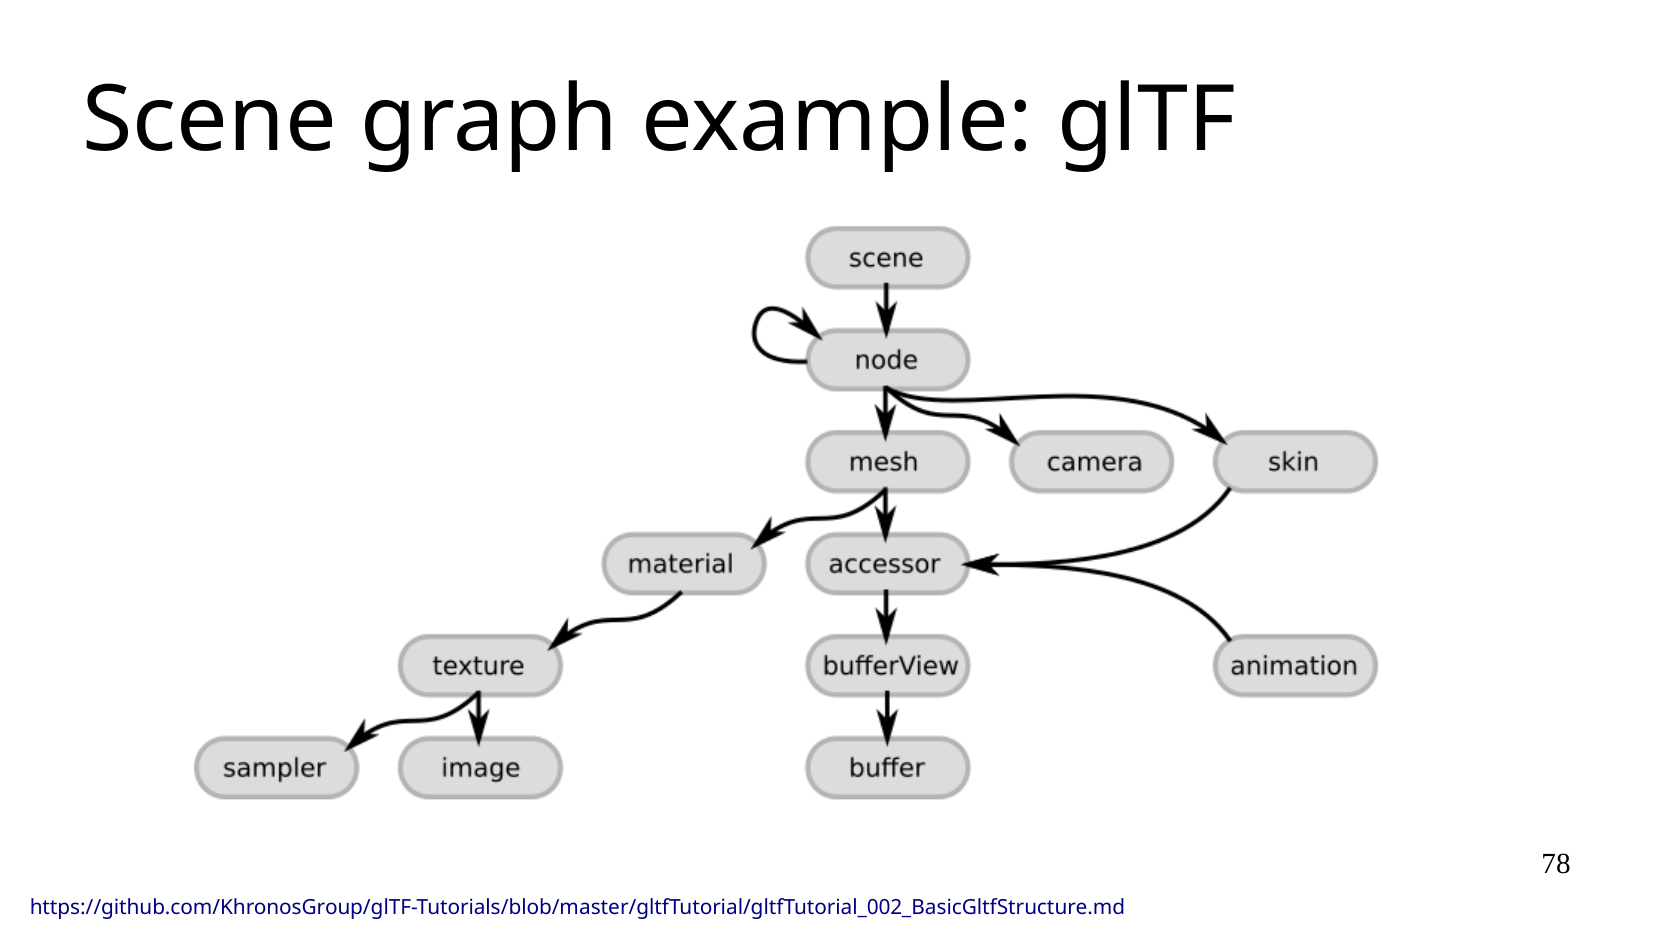

# Scene graph example: glTF
78
https://github.com/KhronosGroup/glTF-Tutorials/blob/master/gltfTutorial/gltfTutorial_002_BasicGltfStructure.md